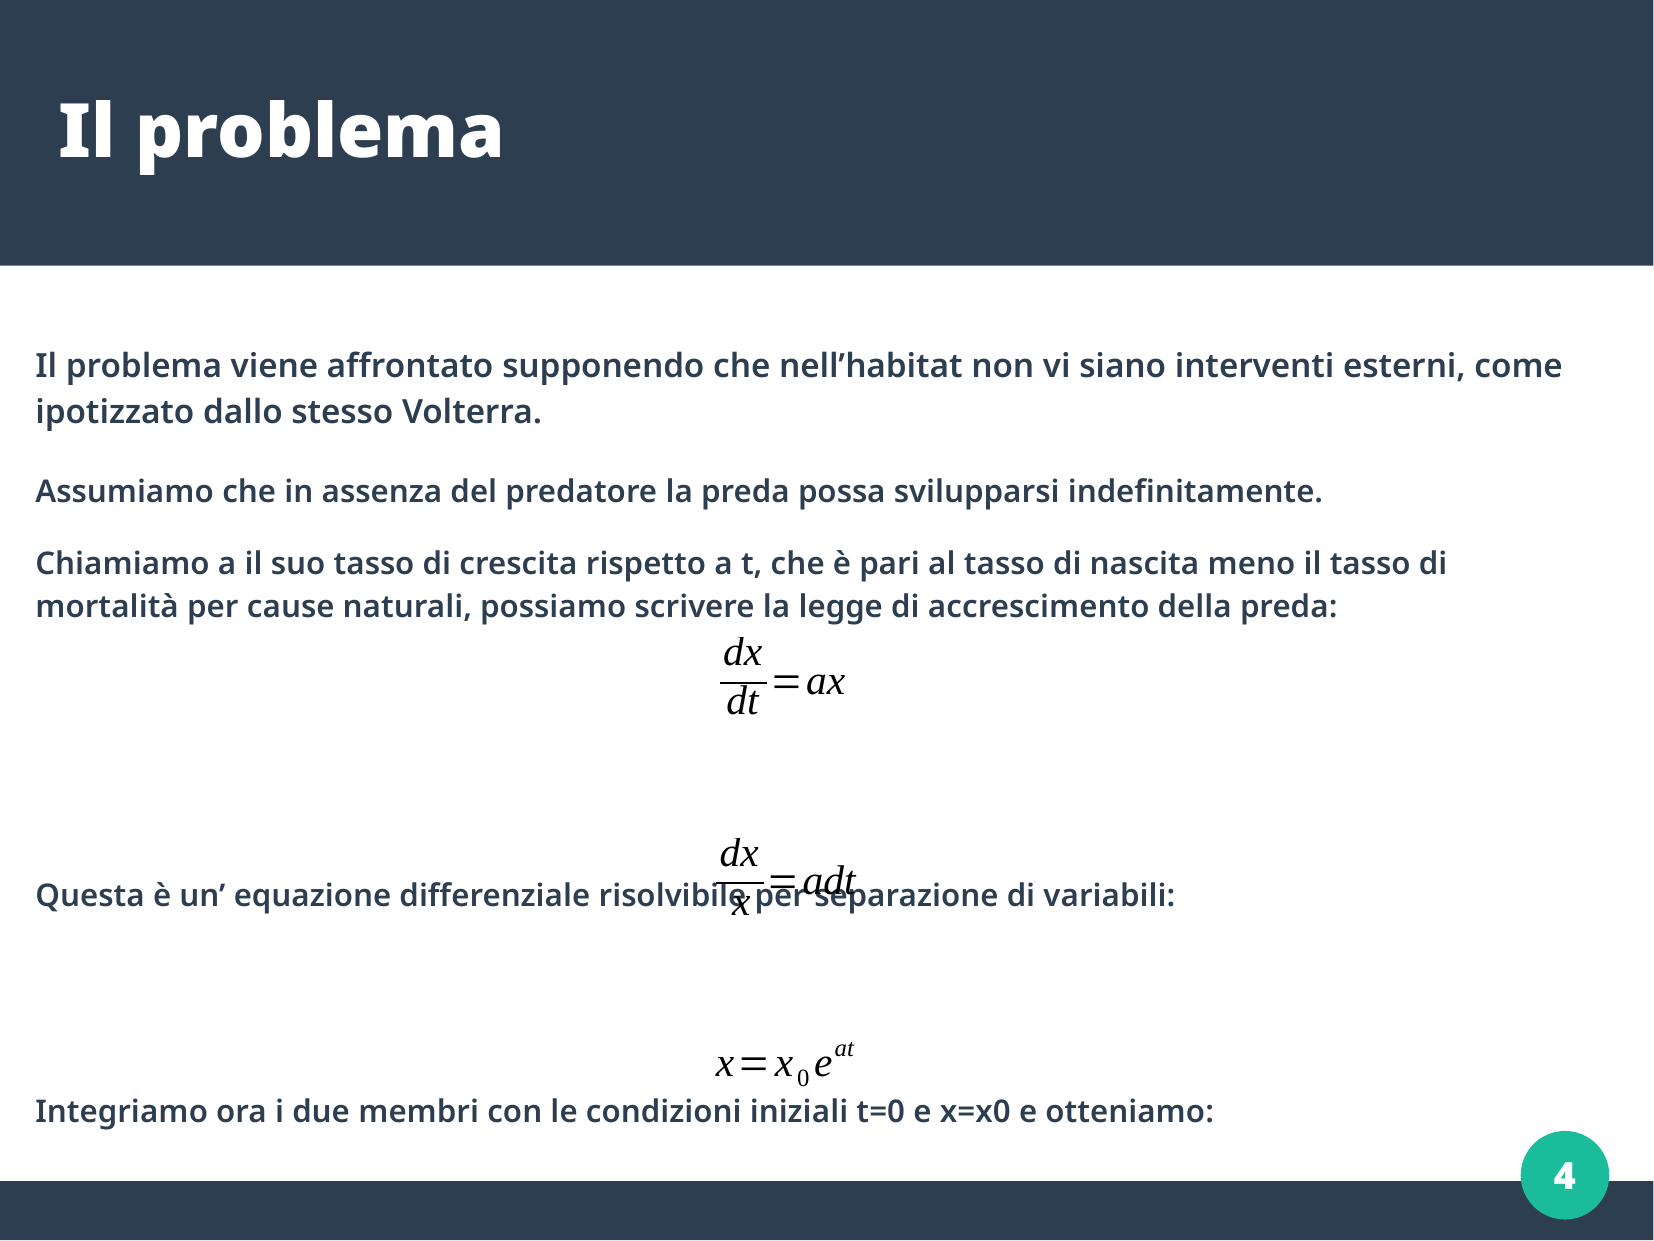

# Il problema
Il problema viene affrontato supponendo che nell’habitat non vi siano interventi esterni, come ipotizzato dallo stesso Volterra.
Assumiamo che in assenza del predatore la preda possa svilupparsi indefinitamente.
Chiamiamo a il suo tasso di crescita rispetto a t, che è pari al tasso di nascita meno il tasso di mortalità per cause naturali, possiamo scrivere la legge di accrescimento della preda:
Questa è un’ equazione differenziale risolvibile per separazione di variabili:
Integriamo ora i due membri con le condizioni iniziali t=0 e x=x0 e otteniamo:
4